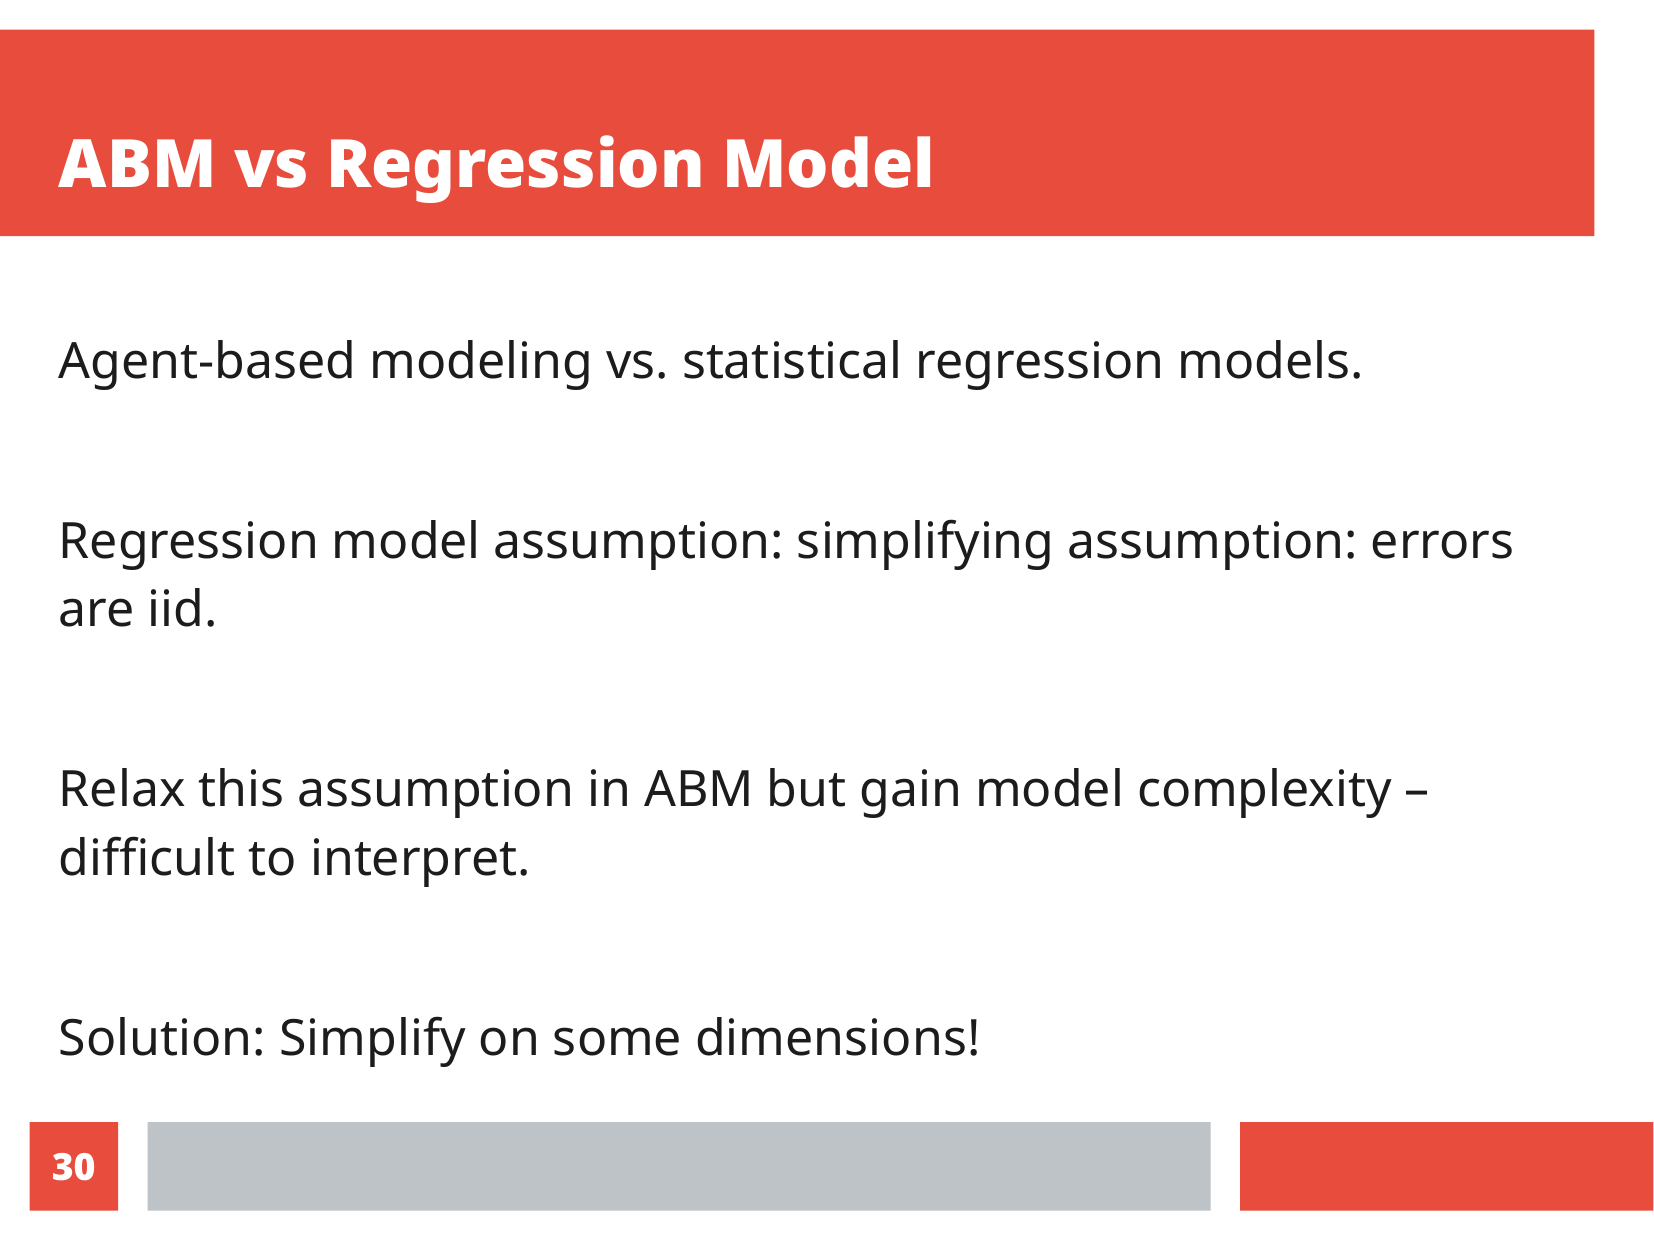

# ABM vs Regression Model
Agent-based modeling vs. statistical regression models.
Regression model assumption: simplifying assumption: errors are iid.
Relax this assumption in ABM but gain model complexity – difficult to interpret.
Solution: Simplify on some dimensions!
30